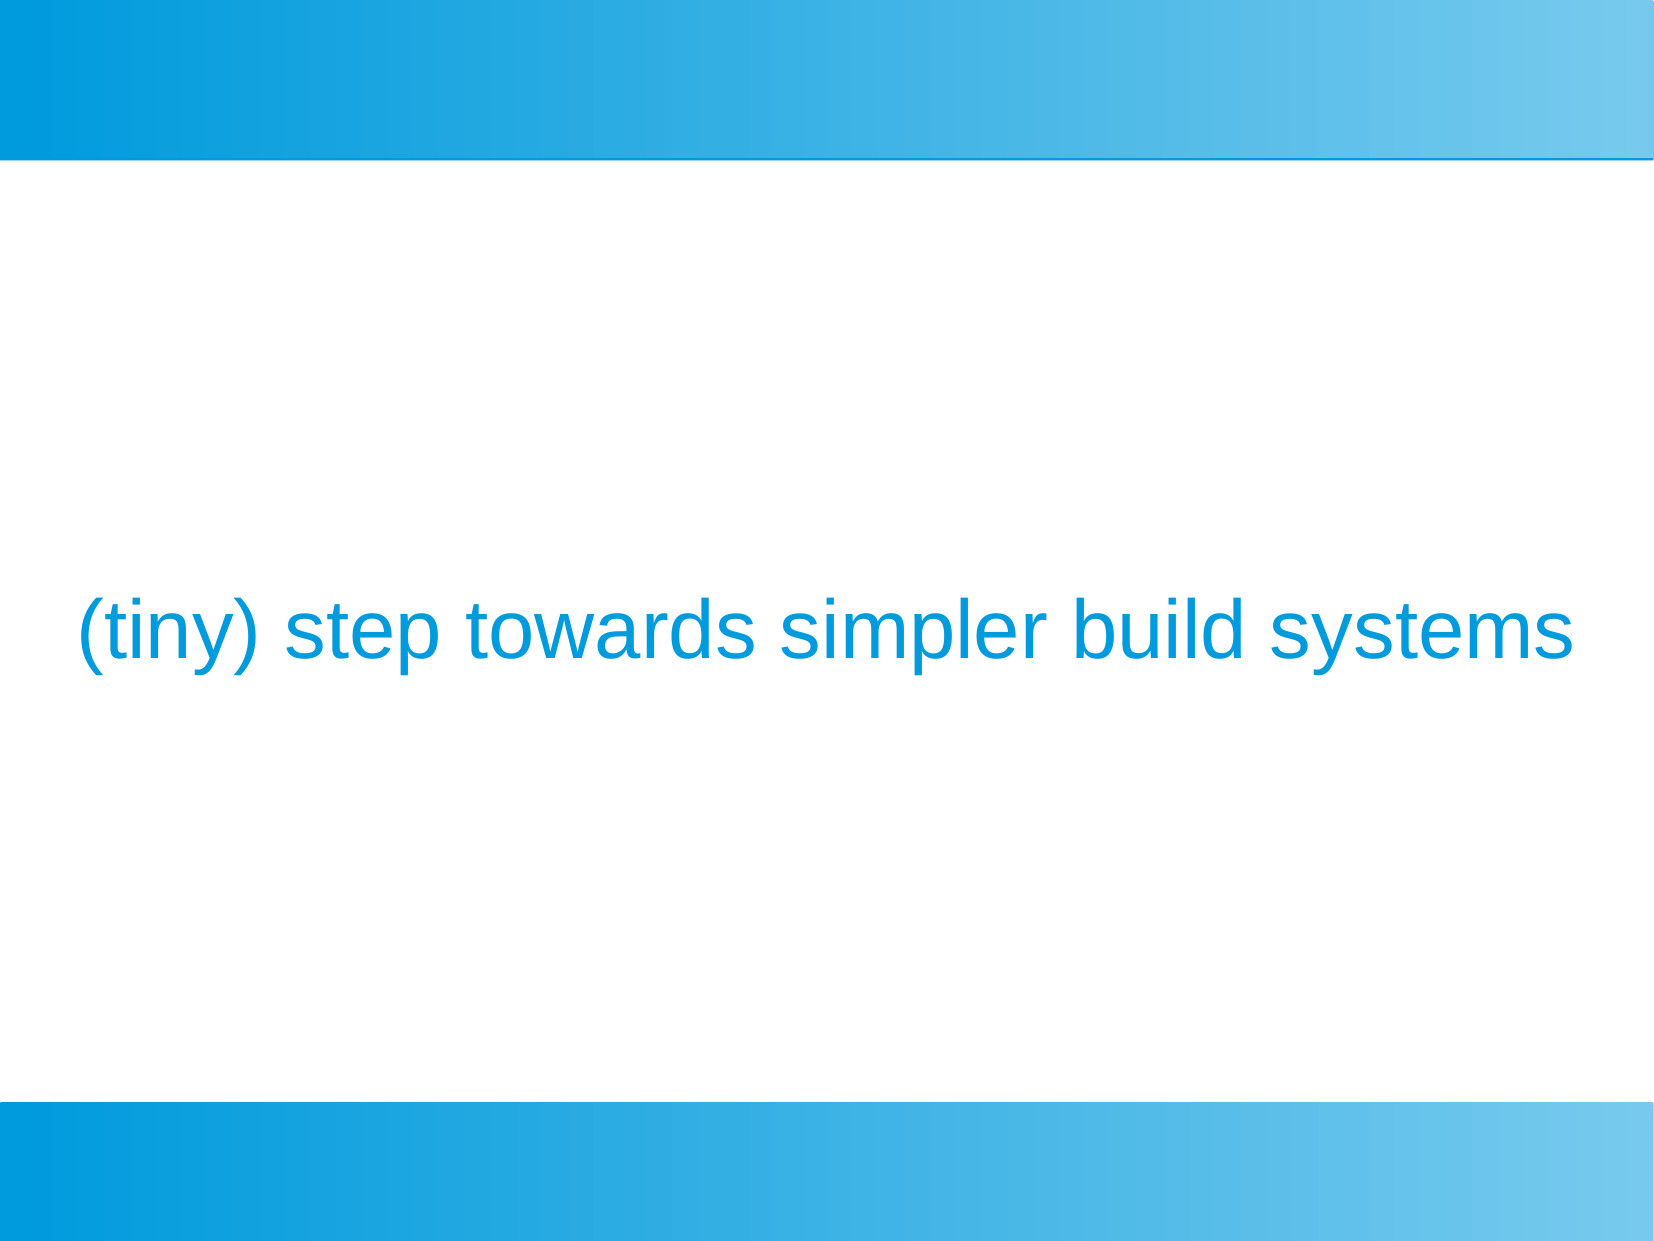

# (tiny) step towards simpler build systems